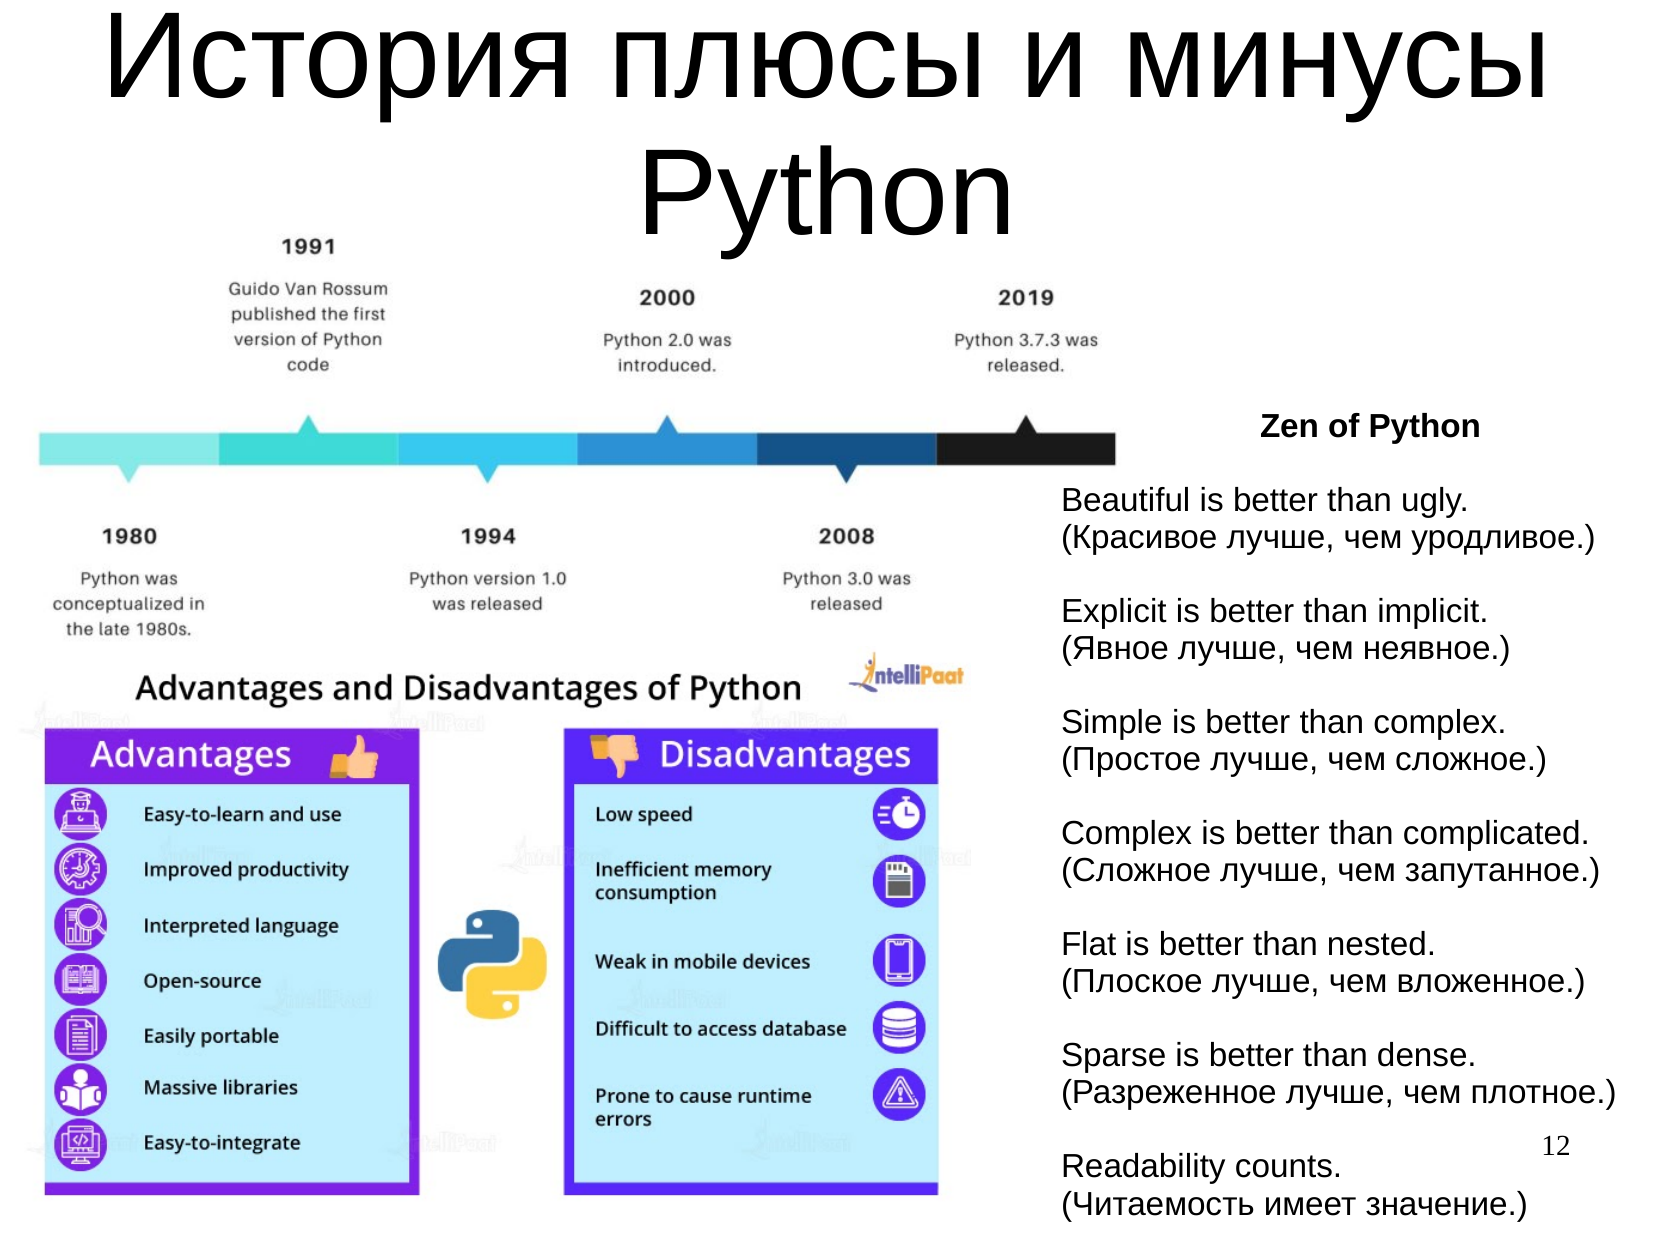

# История плюсы и минусы Python
Zen of Python
Beautiful is better than ugly.
(Красивое лучше, чем уродливое.)
Explicit is better than implicit.
(Явное лучше, чем неявное.)
Simple is better than complex.
(Простое лучше, чем сложное.)
Complex is better than complicated.
(Сложное лучше, чем запутанное.)
Flat is better than nested.
(Плоское лучше, чем вложенное.)
Sparse is better than dense.
(Разреженное лучше, чем плотное.)
Readability counts.
(Читаемость имеет значение.)
12